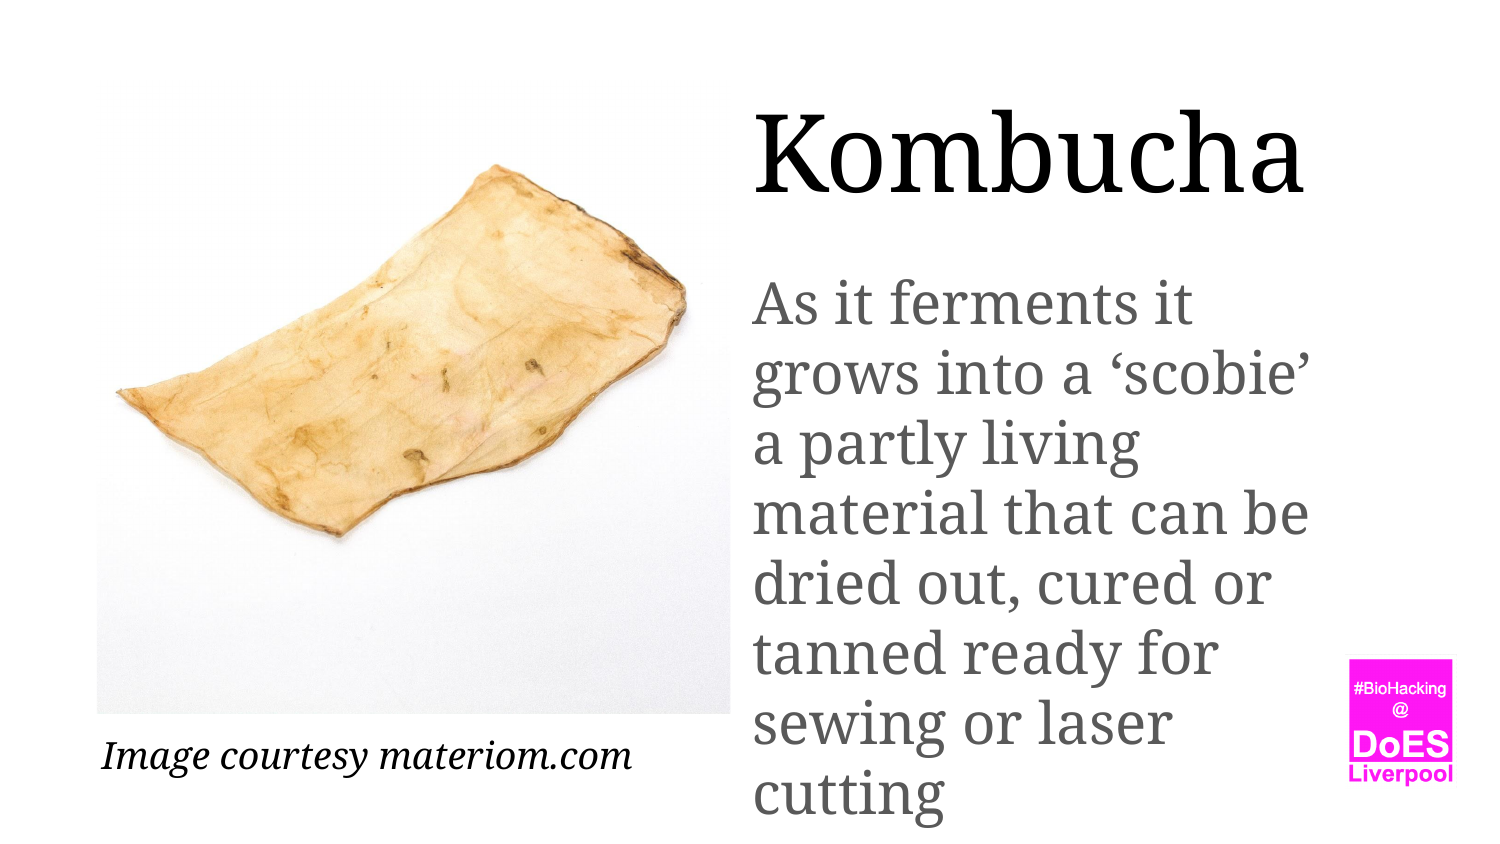

# Kombucha
As it ferments it grows into a ‘scobie’ a partly living material that can be dried out, cured or tanned ready for sewing or laser cutting
Image courtesy materiom.com